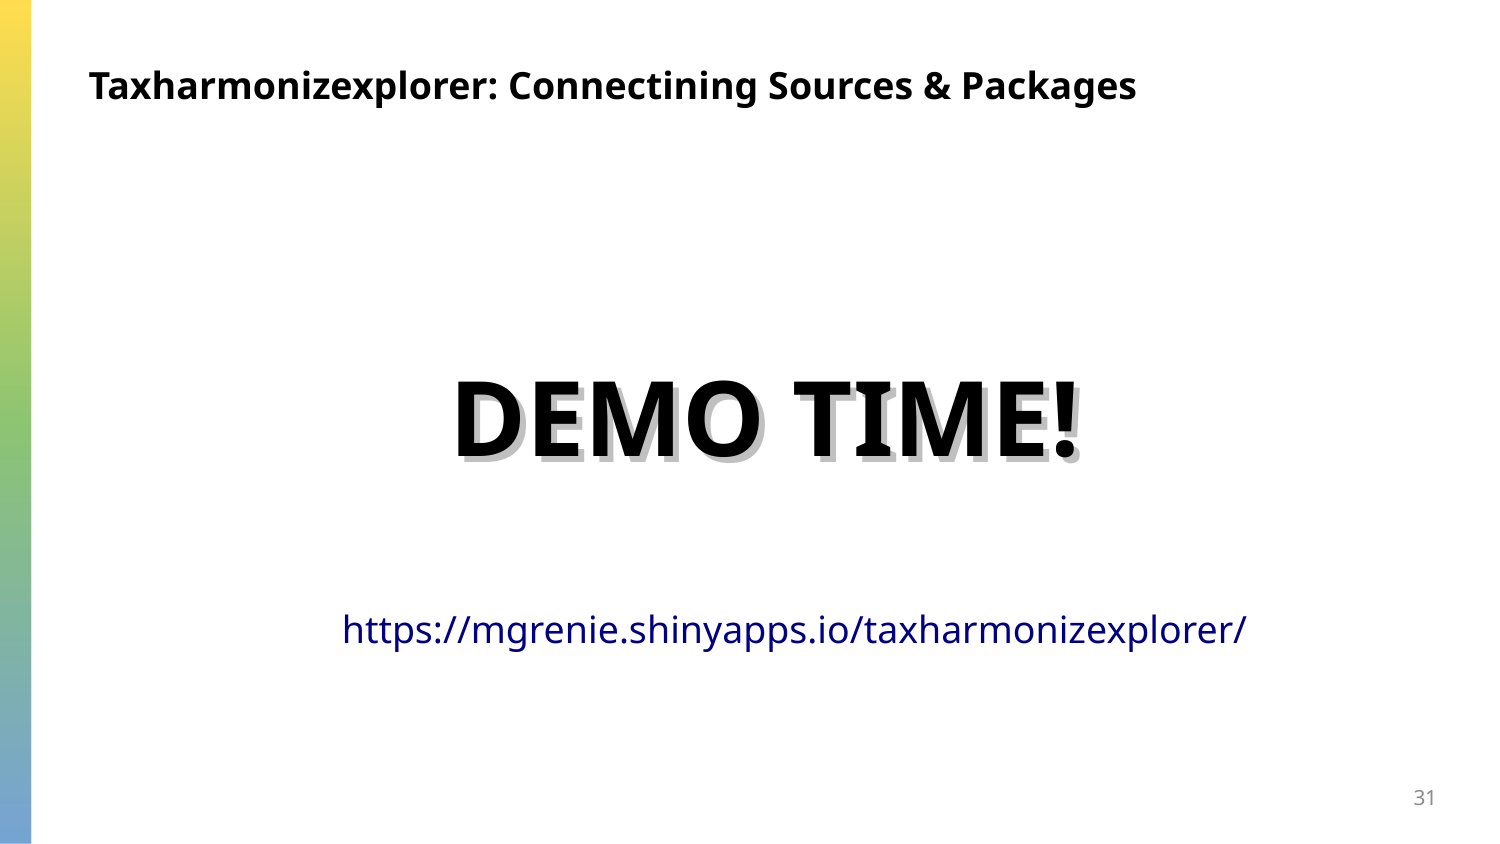

# Taxharmonizexplorer: Connectining Sources & Packages
DEMO TIME!
https://mgrenie.shinyapps.io/taxharmonizexplorer/
31